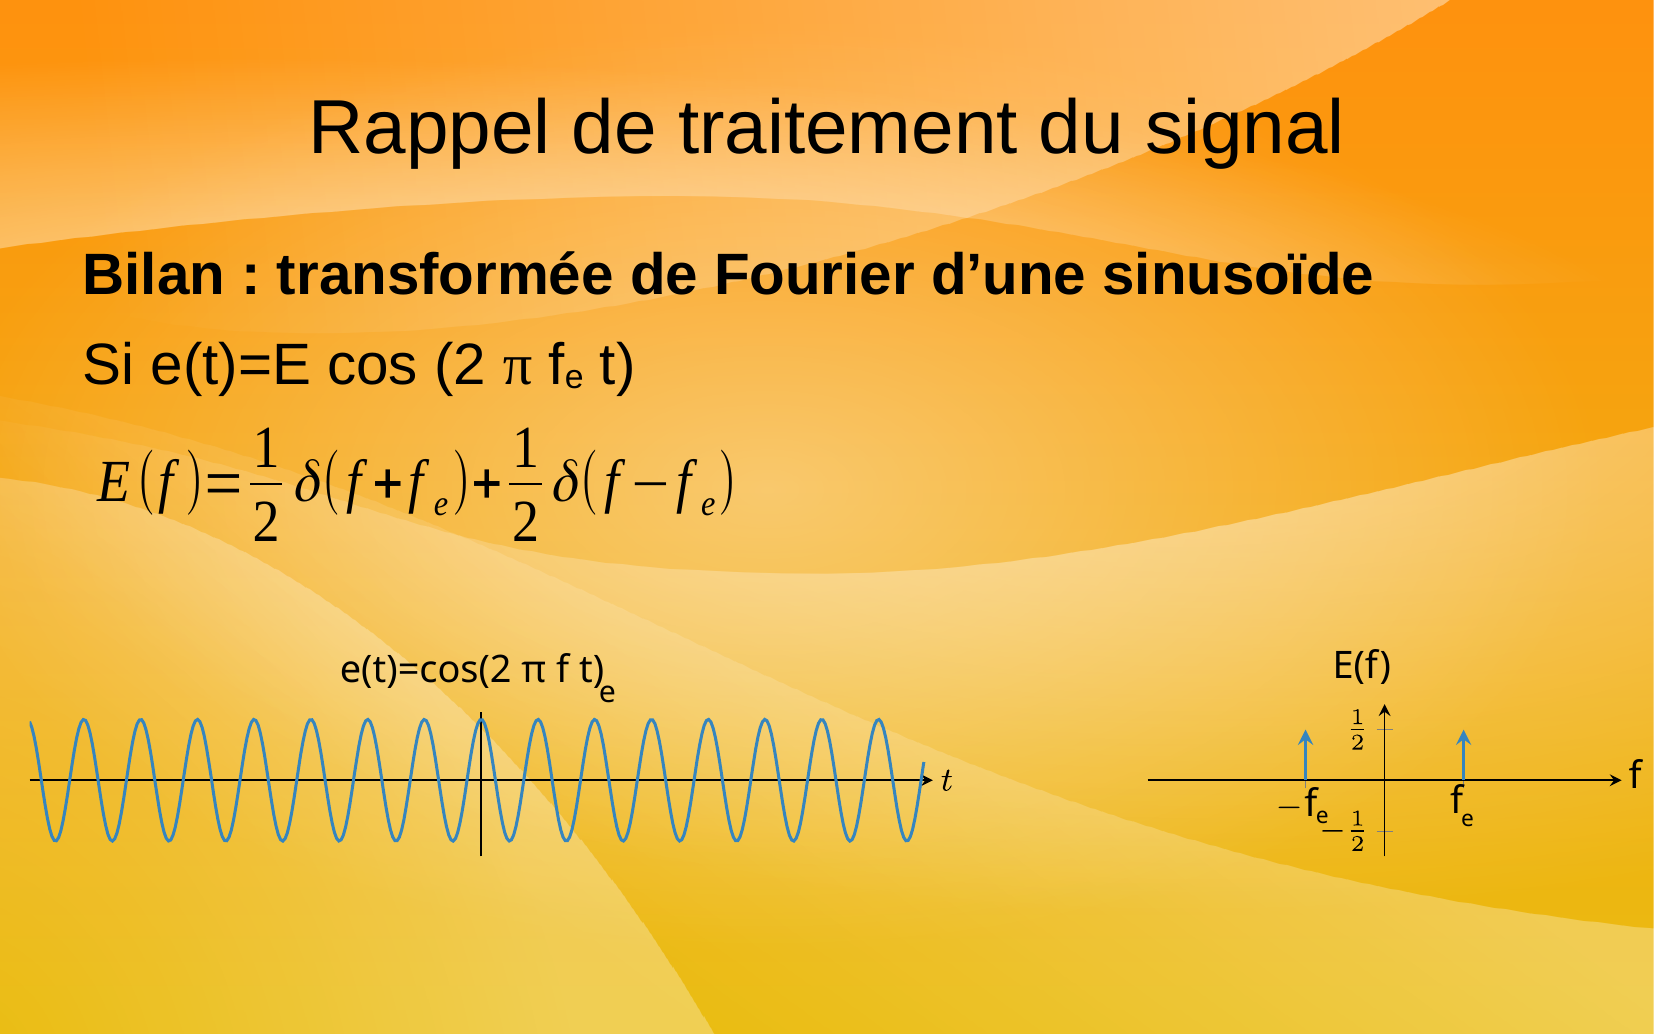

# Rappel de traitement du signal
Bilan : transformée de Fourier d’une sinusoïde
Si e(t)=E cos (2 π fe t)